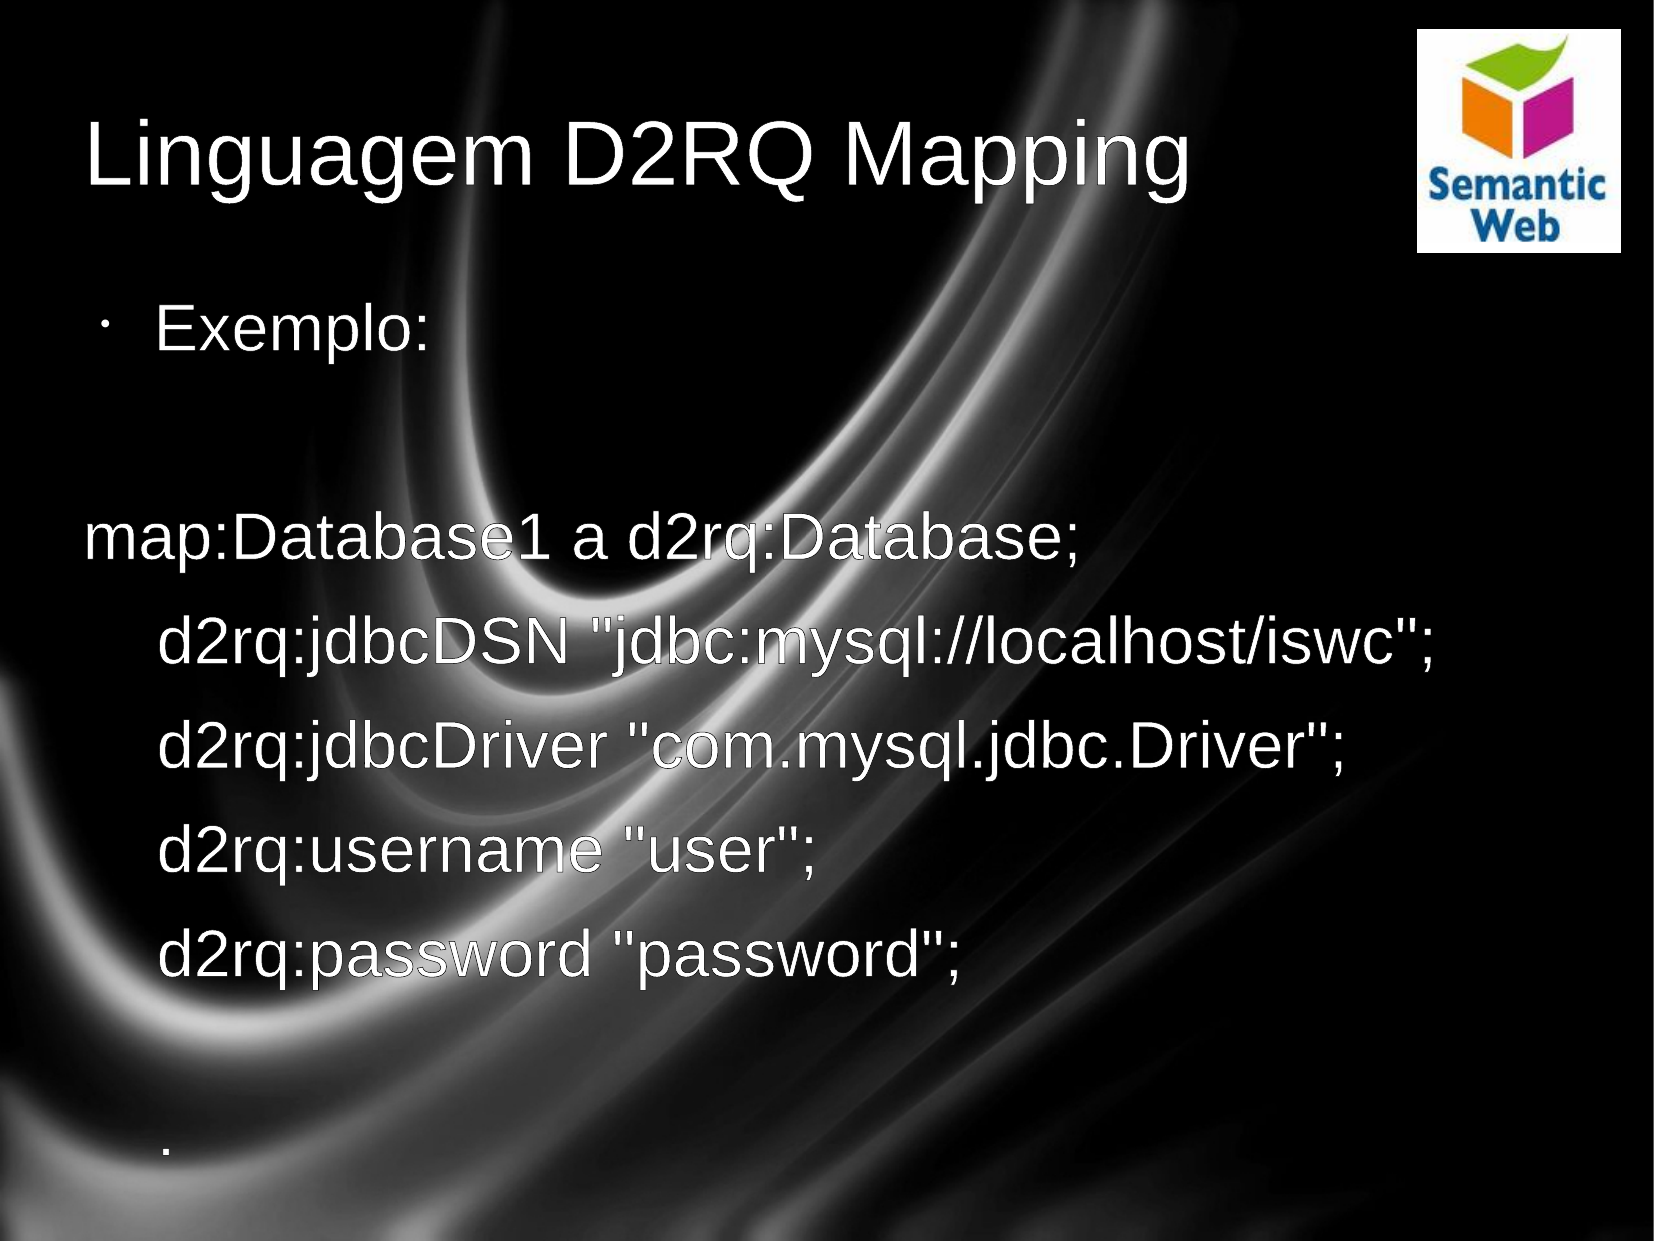

# Linguagem D2RQ Mapping
Exemplo:
map:Database1 a d2rq:Database;
 d2rq:jdbcDSN "jdbc:mysql://localhost/iswc";
 d2rq:jdbcDriver "com.mysql.jdbc.Driver";
 d2rq:username "user";
 d2rq:password "password";
 .